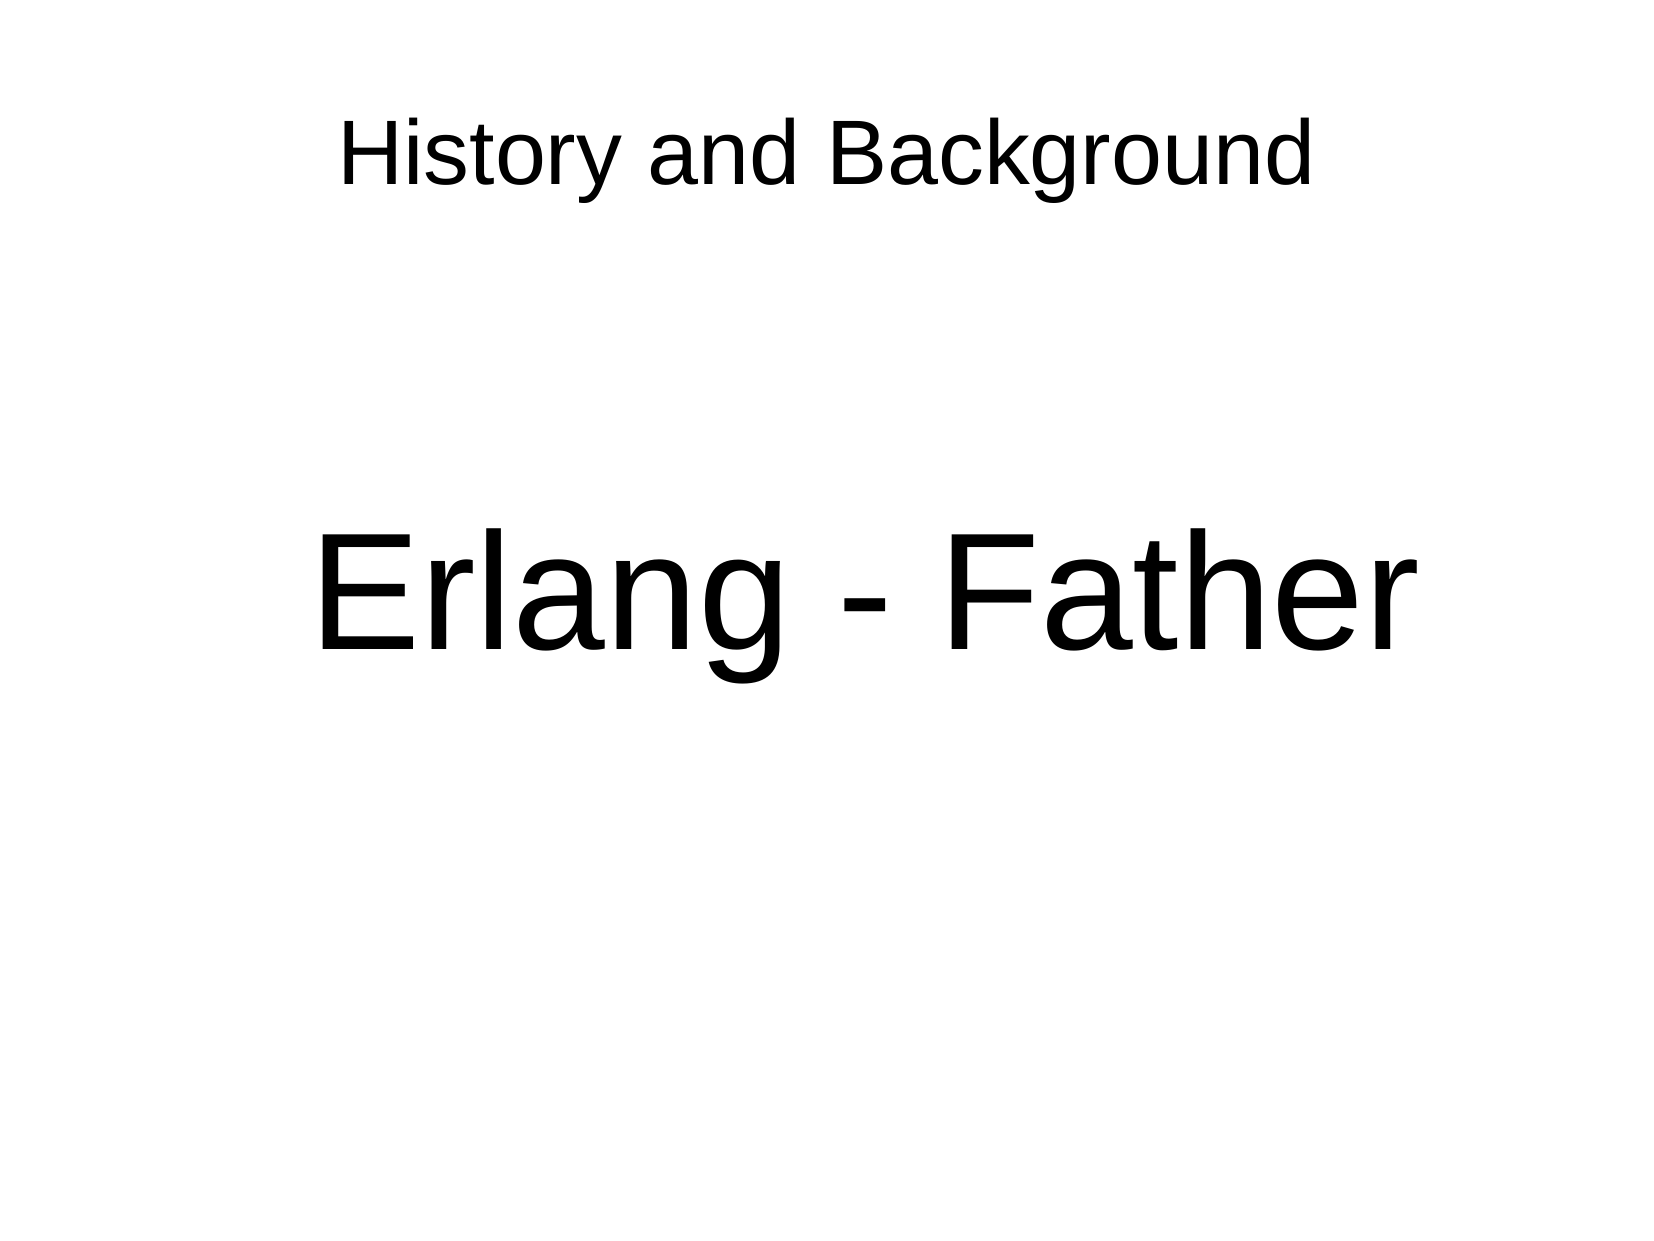

# History and Background
Erlang - Father